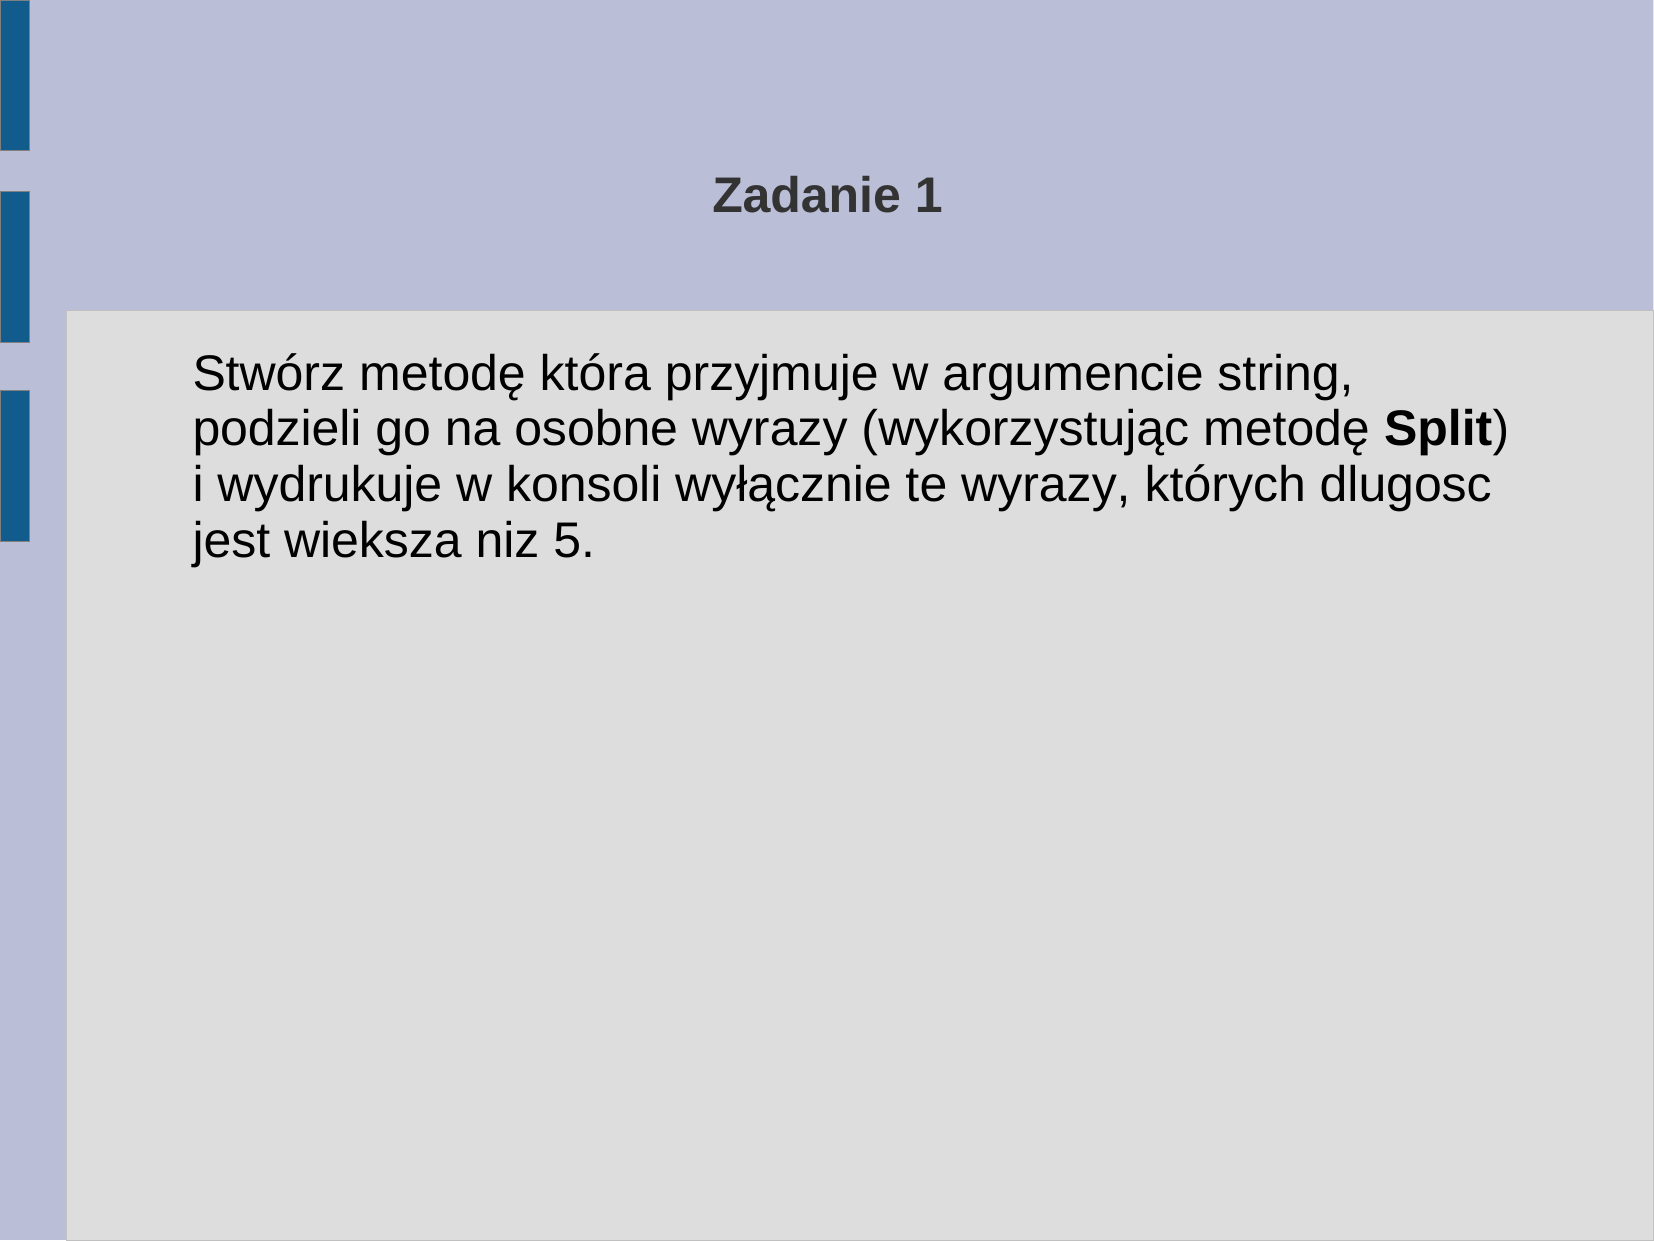

# Zadanie 1
Stwórz metodę która przyjmuje w argumencie string, podzieli go na osobne wyrazy (wykorzystując metodę Split) i wydrukuje w konsoli wyłącznie te wyrazy, których dlugosc jest wieksza niz 5.